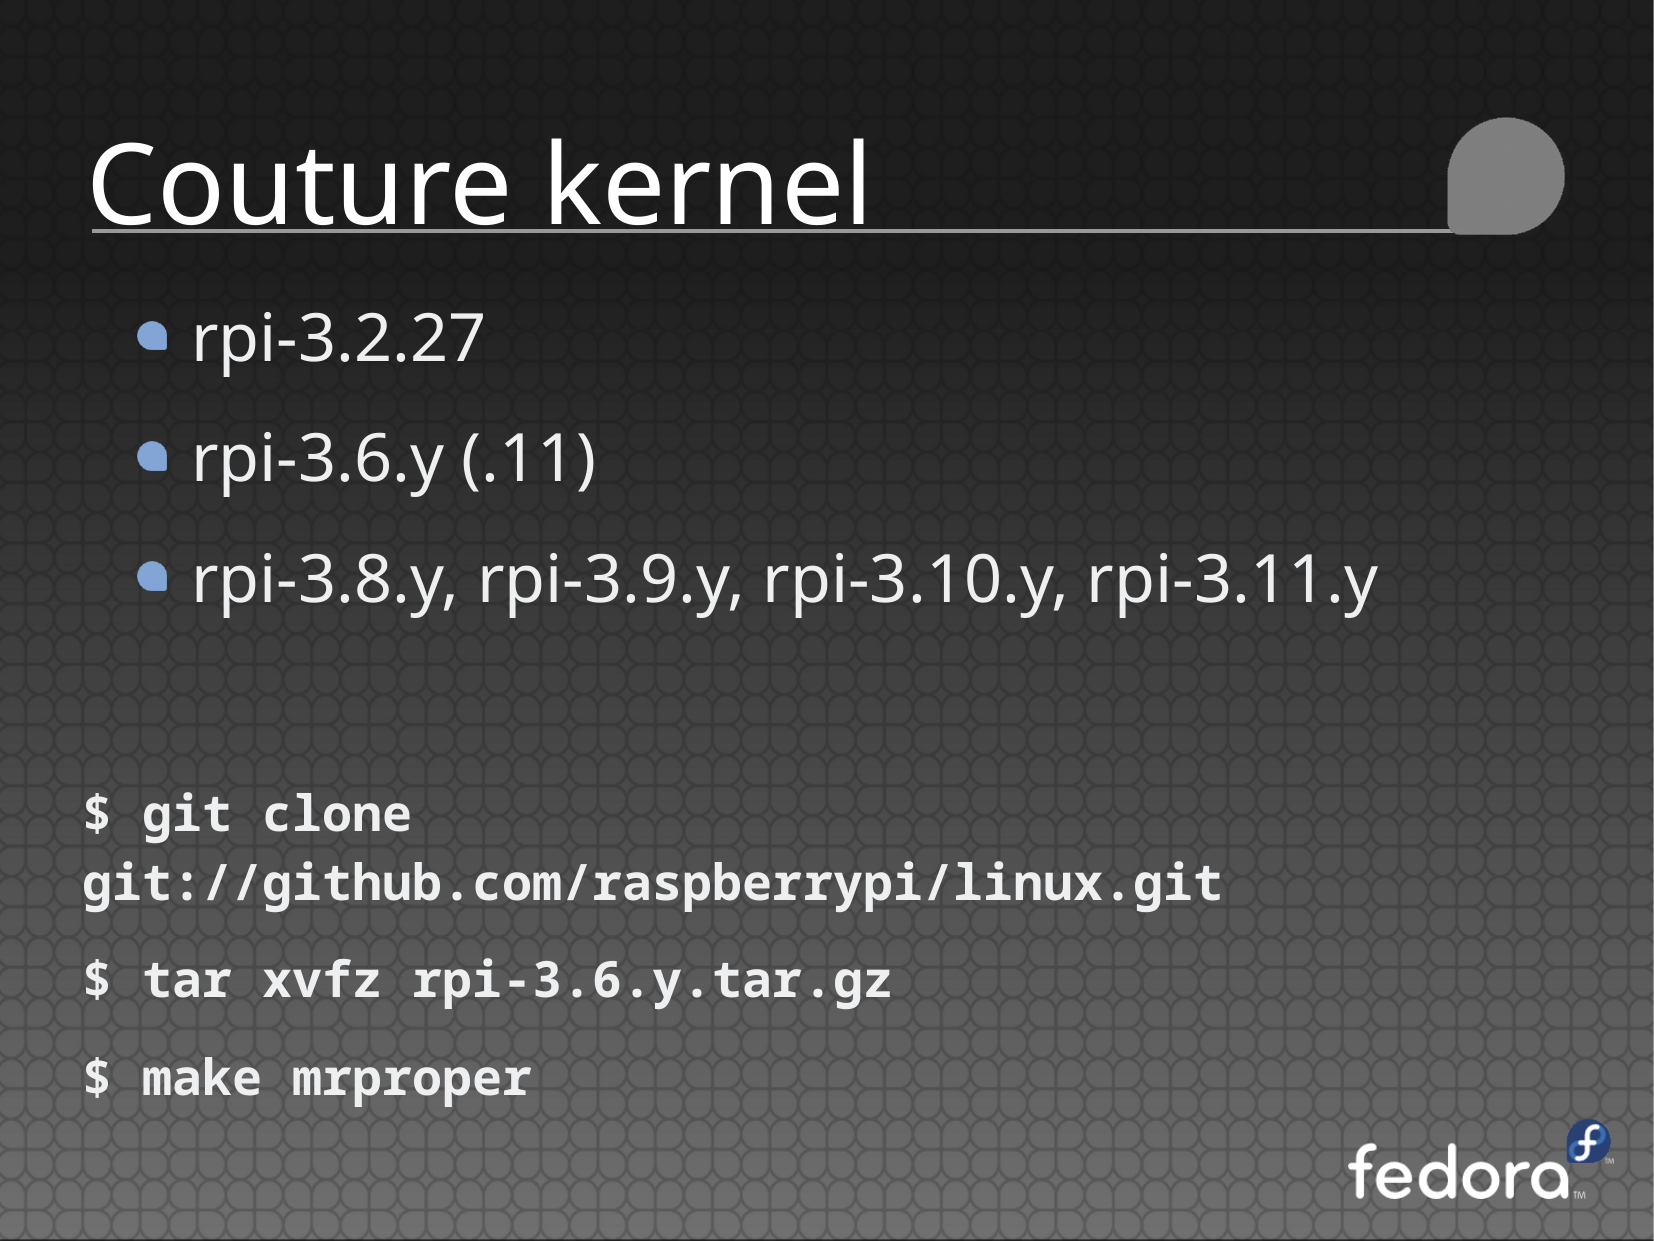

# Couture kernel
rpi-3.2.27
rpi-3.6.y (.11)
rpi-3.8.y, rpi-3.9.y, rpi-3.10.y, rpi-3.11.y
$ git clone git://github.com/raspberrypi/linux.git
$ tar xvfz rpi-3.6.y.tar.gz
$ make mrproper